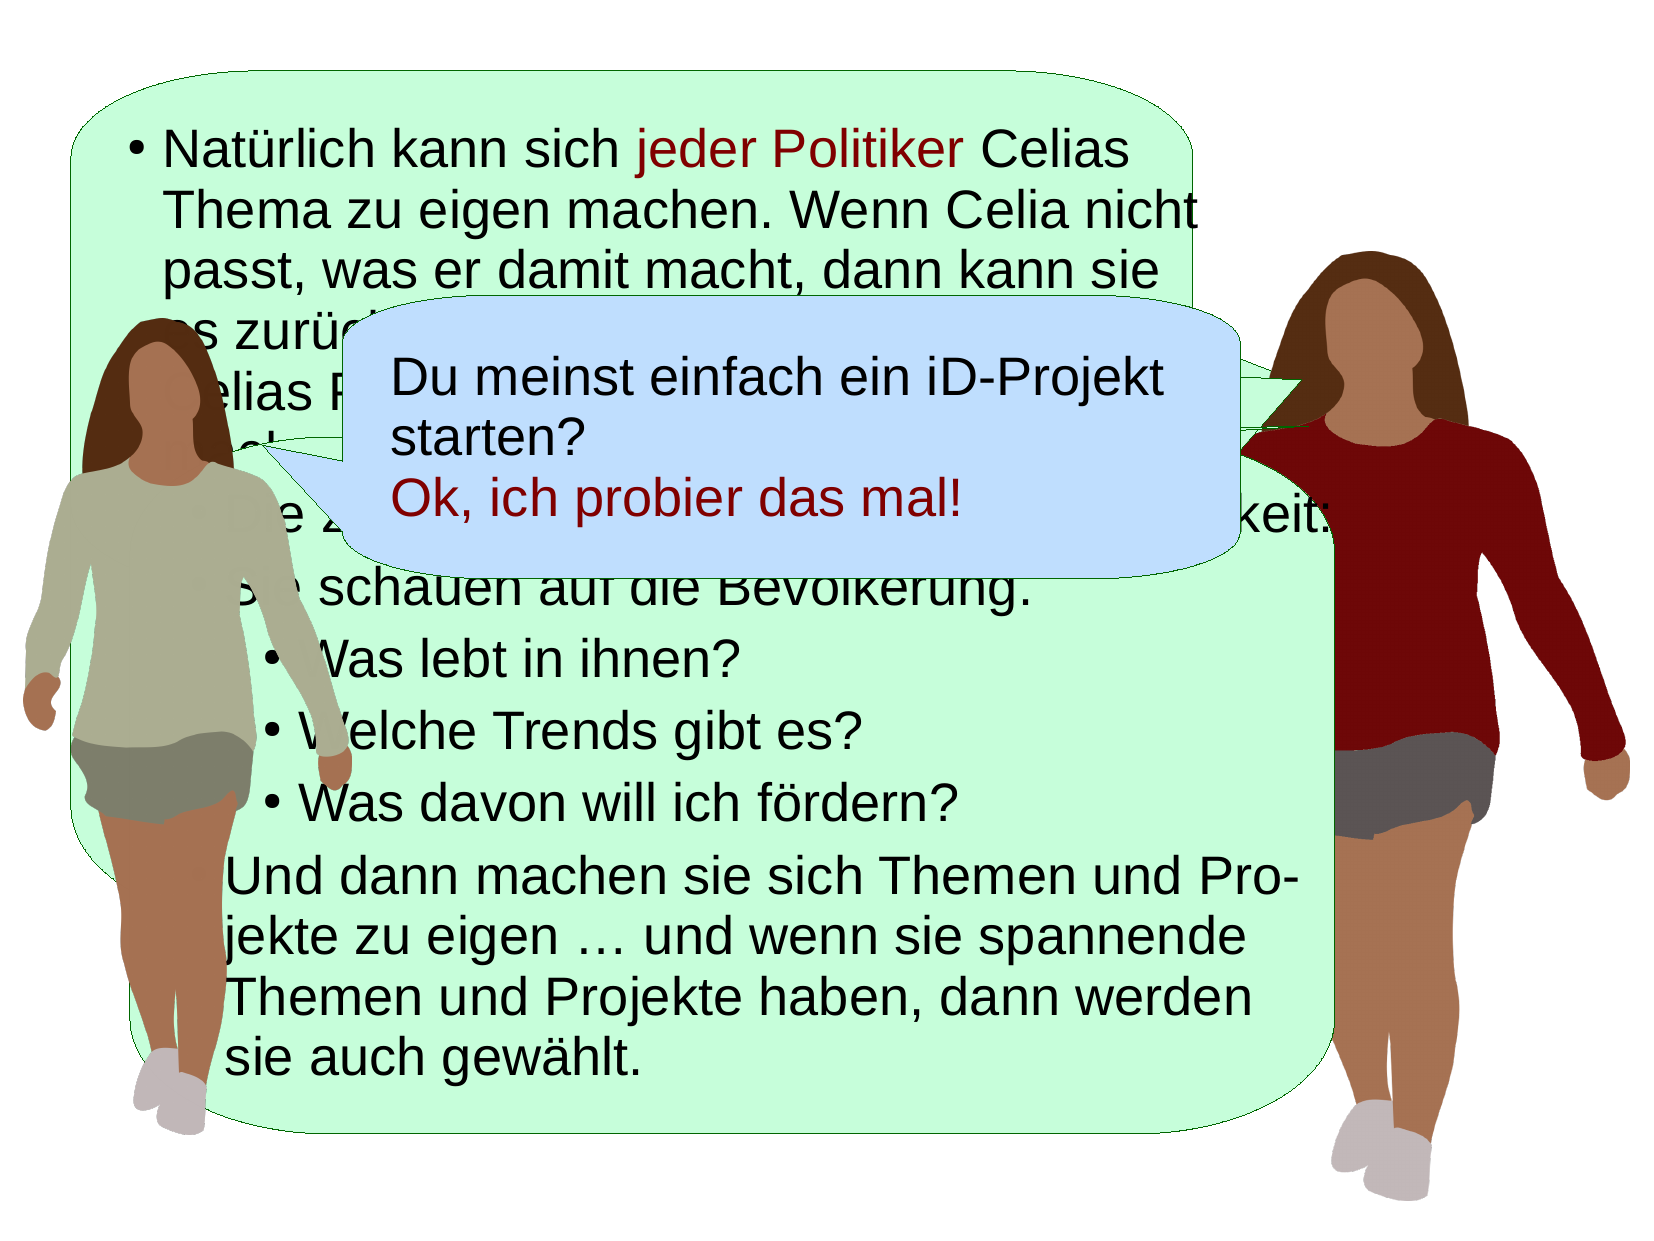

Natürlich kann sich jeder Politiker Celias
Thema zu eigen machen. Wenn Celia nicht
passt, was er damit macht, dann kann sie
es zurückziehen. Und er dann wiederum
Celias Projekt „forken“, sich zu eigen
machen. Wichtig ist, dass diese Vorgänge
nicht mehr im Verborgenen stattfinden.
Aber interessanter wäre natürlich, wenn
eine neue Form von Politiker kommt, die
es nicht als ihre Hauptaufgabe sehen:
Gesetze zu machen oder andere
politische Vorhaben umzusetzen oder
zwischen verschiedenen Interessen-
gruppen zu vermitteln
Die auch nicht so viel Macht an sich reißen
wollen, wie möglich … sondern ...
Du meinst einfach ein iD-Projekt
starten?
Ok, ich probier das mal!
Die zurückkehren zu ihrer ureigenen Tätigkeit:
Sie schauen auf die Bevölkerung.
Was lebt in ihnen?
Welche Trends gibt es?
Was davon will ich fördern?
Und dann machen sie sich Themen und Pro-
jekte zu eigen … und wenn sie spannende
Themen und Projekte haben, dann werden
sie auch gewählt.